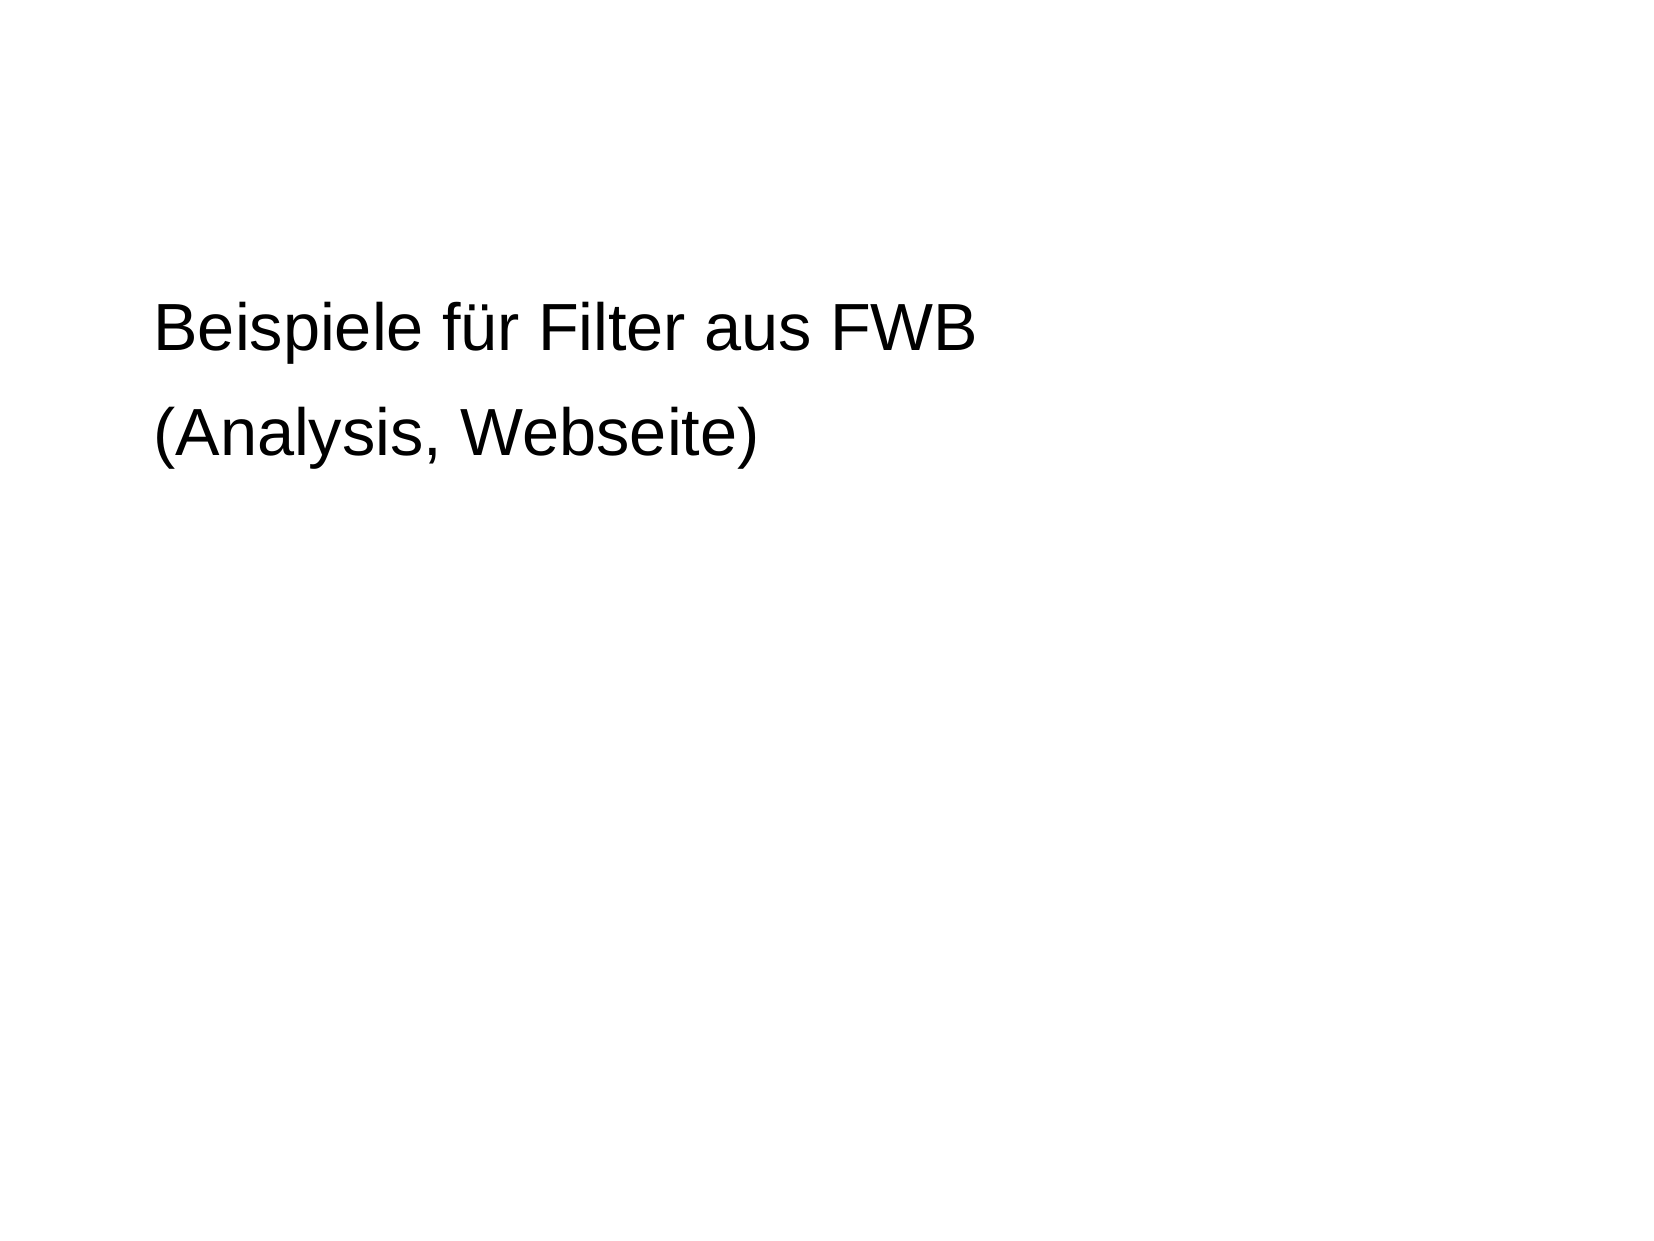

#
Beispiele für Filter aus FWB
(Analysis, Webseite)